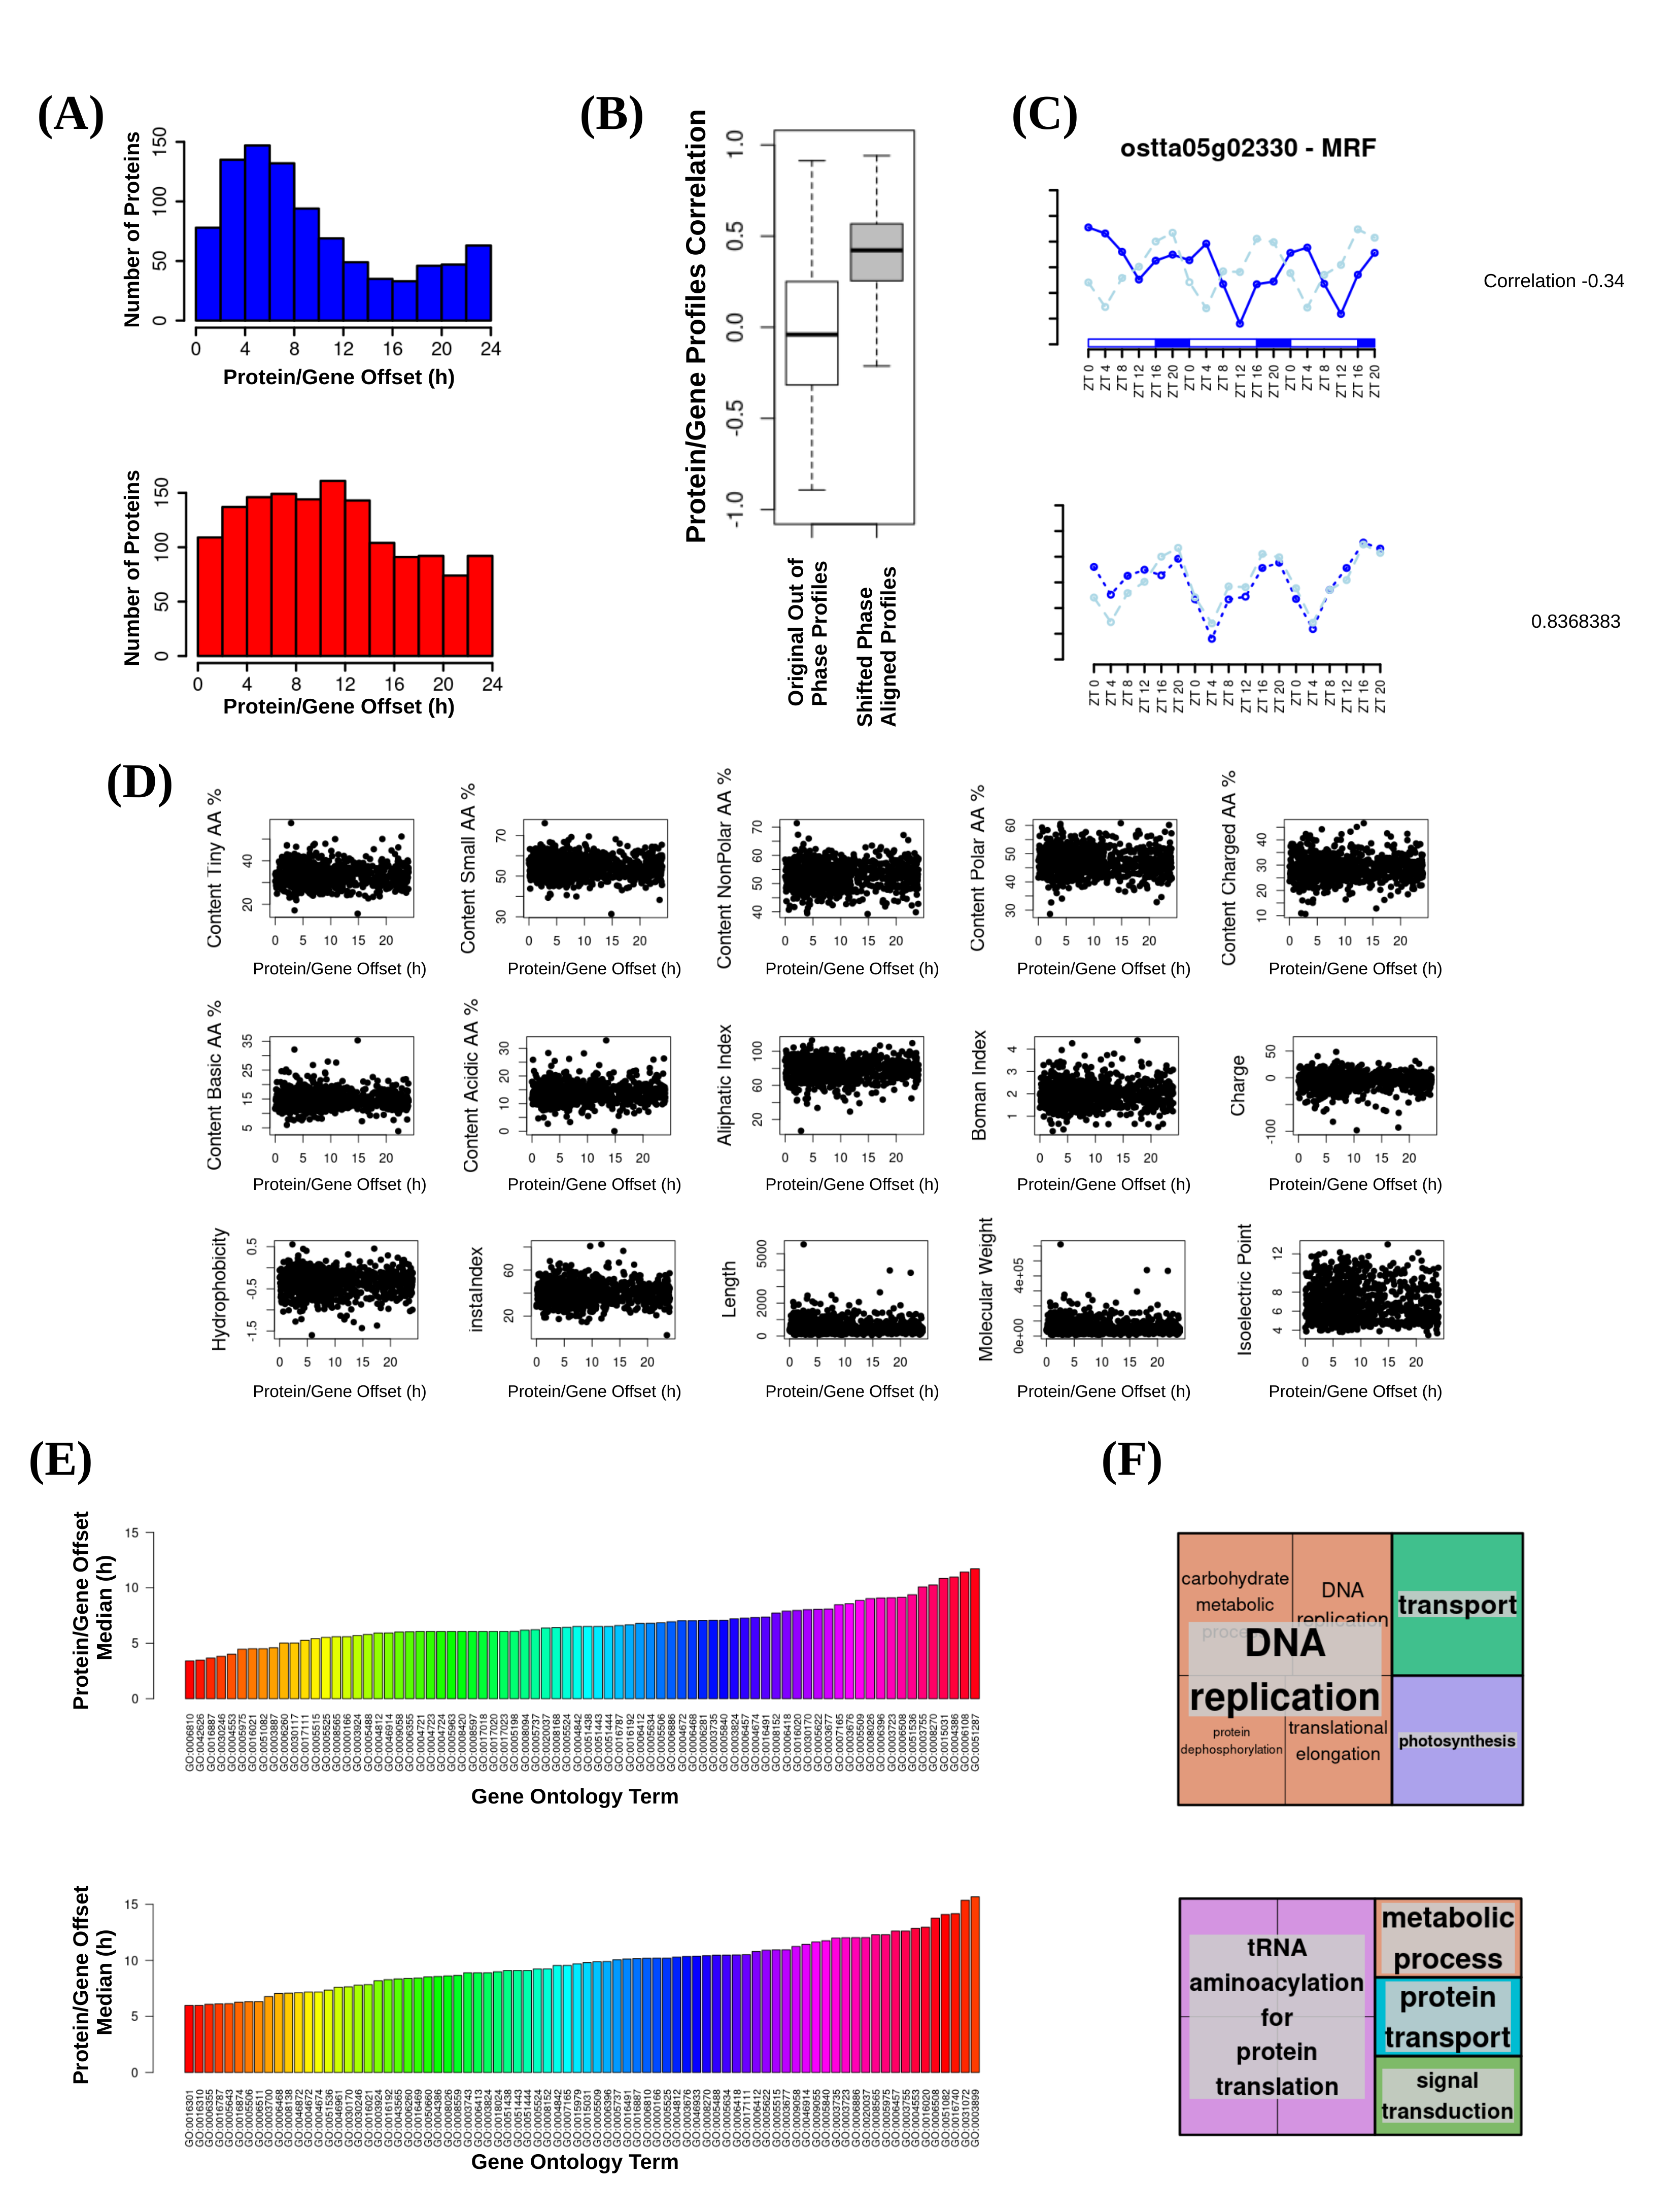

(A)
 (B)
 (C)
Number of Proteins
Correlation -0.34
Protein/Gene Profiles Correlation
Protein/Gene Offset (h)
Number of Proteins
Original Out of
Phase Profiles
Shifted Phase Aligned Profiles
0.8368383
Protein/Gene Offset (h)
 (D)
Protein/Gene Offset (h)
Protein/Gene Offset (h)
Protein/Gene Offset (h)
Protein/Gene Offset (h)
Protein/Gene Offset (h)
Protein/Gene Offset (h)
Protein/Gene Offset (h)
Protein/Gene Offset (h)
Protein/Gene Offset (h)
Protein/Gene Offset (h)
Protein/Gene Offset (h)
Protein/Gene Offset (h)
Protein/Gene Offset (h)
Protein/Gene Offset (h)
Protein/Gene Offset (h)
 (E)
 (F)
Protein/Gene Offset
Median (h)
Gene Ontology Term
Protein/Gene Offset
Median (h)
Gene Ontology Term